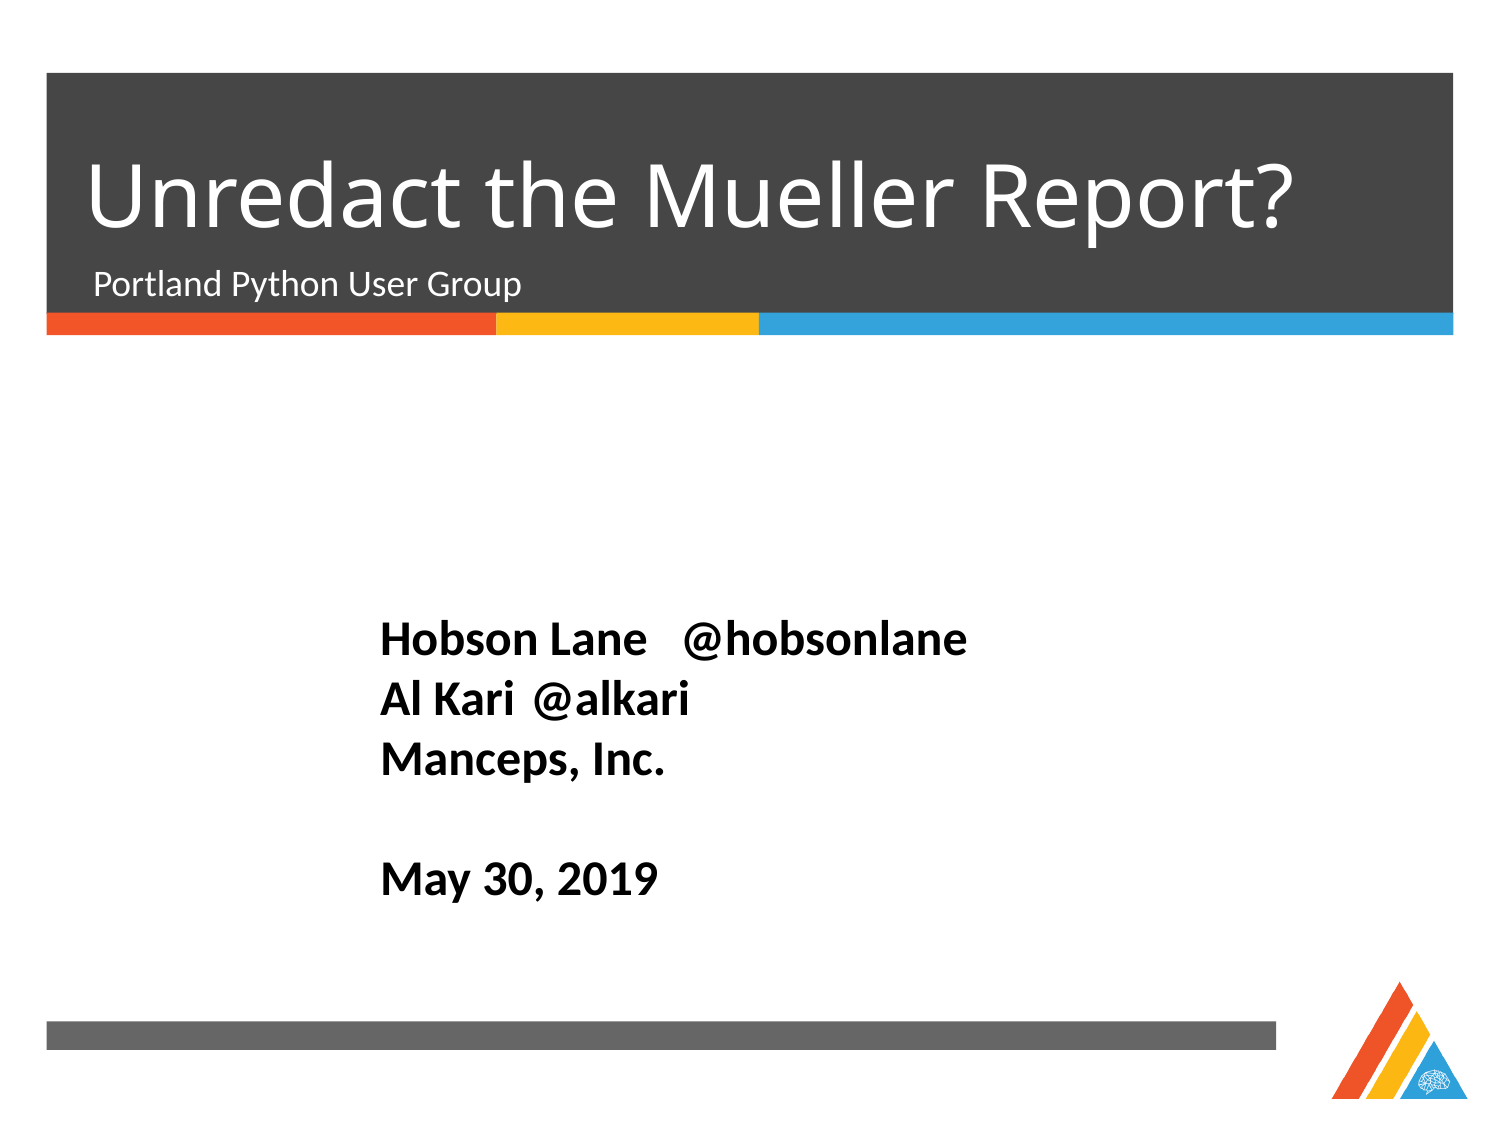

# Unredact the Mueller Report?
Portland Python User Group
Hobson Lane	@hobsonlane
Al Kari	@alkari
Manceps, Inc.
May 30, 2019